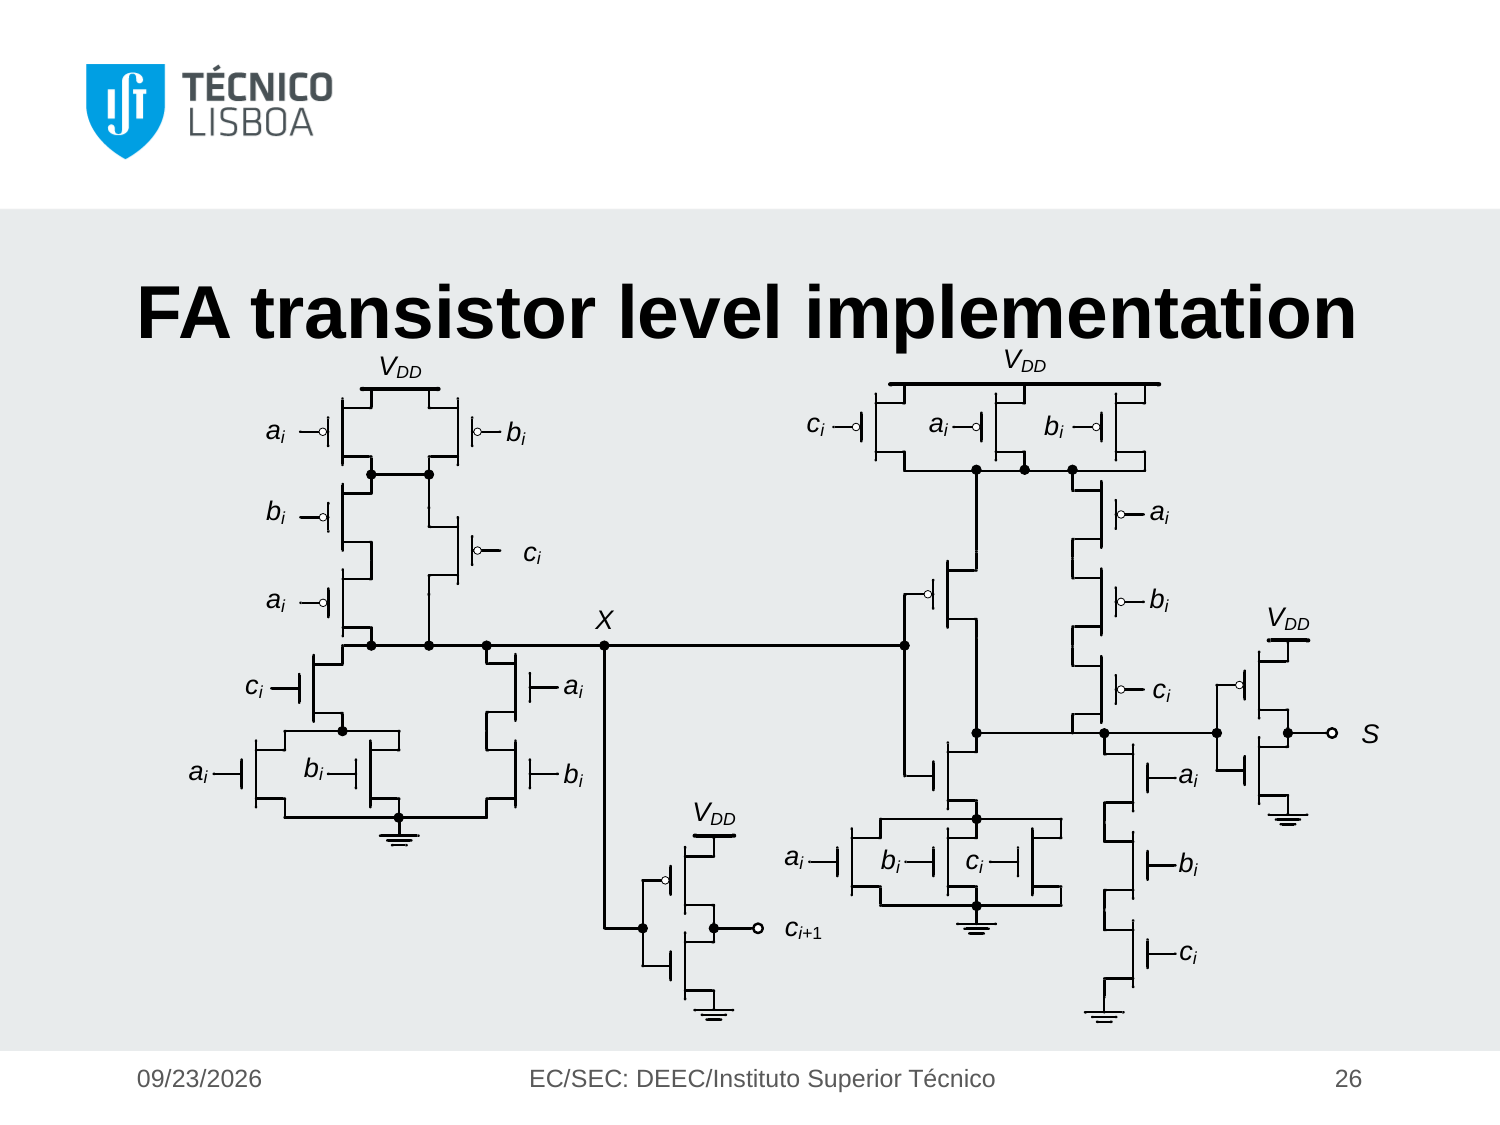

# FA transistor level implementation
EC/SEC: DEEC/Instituto Superior Técnico